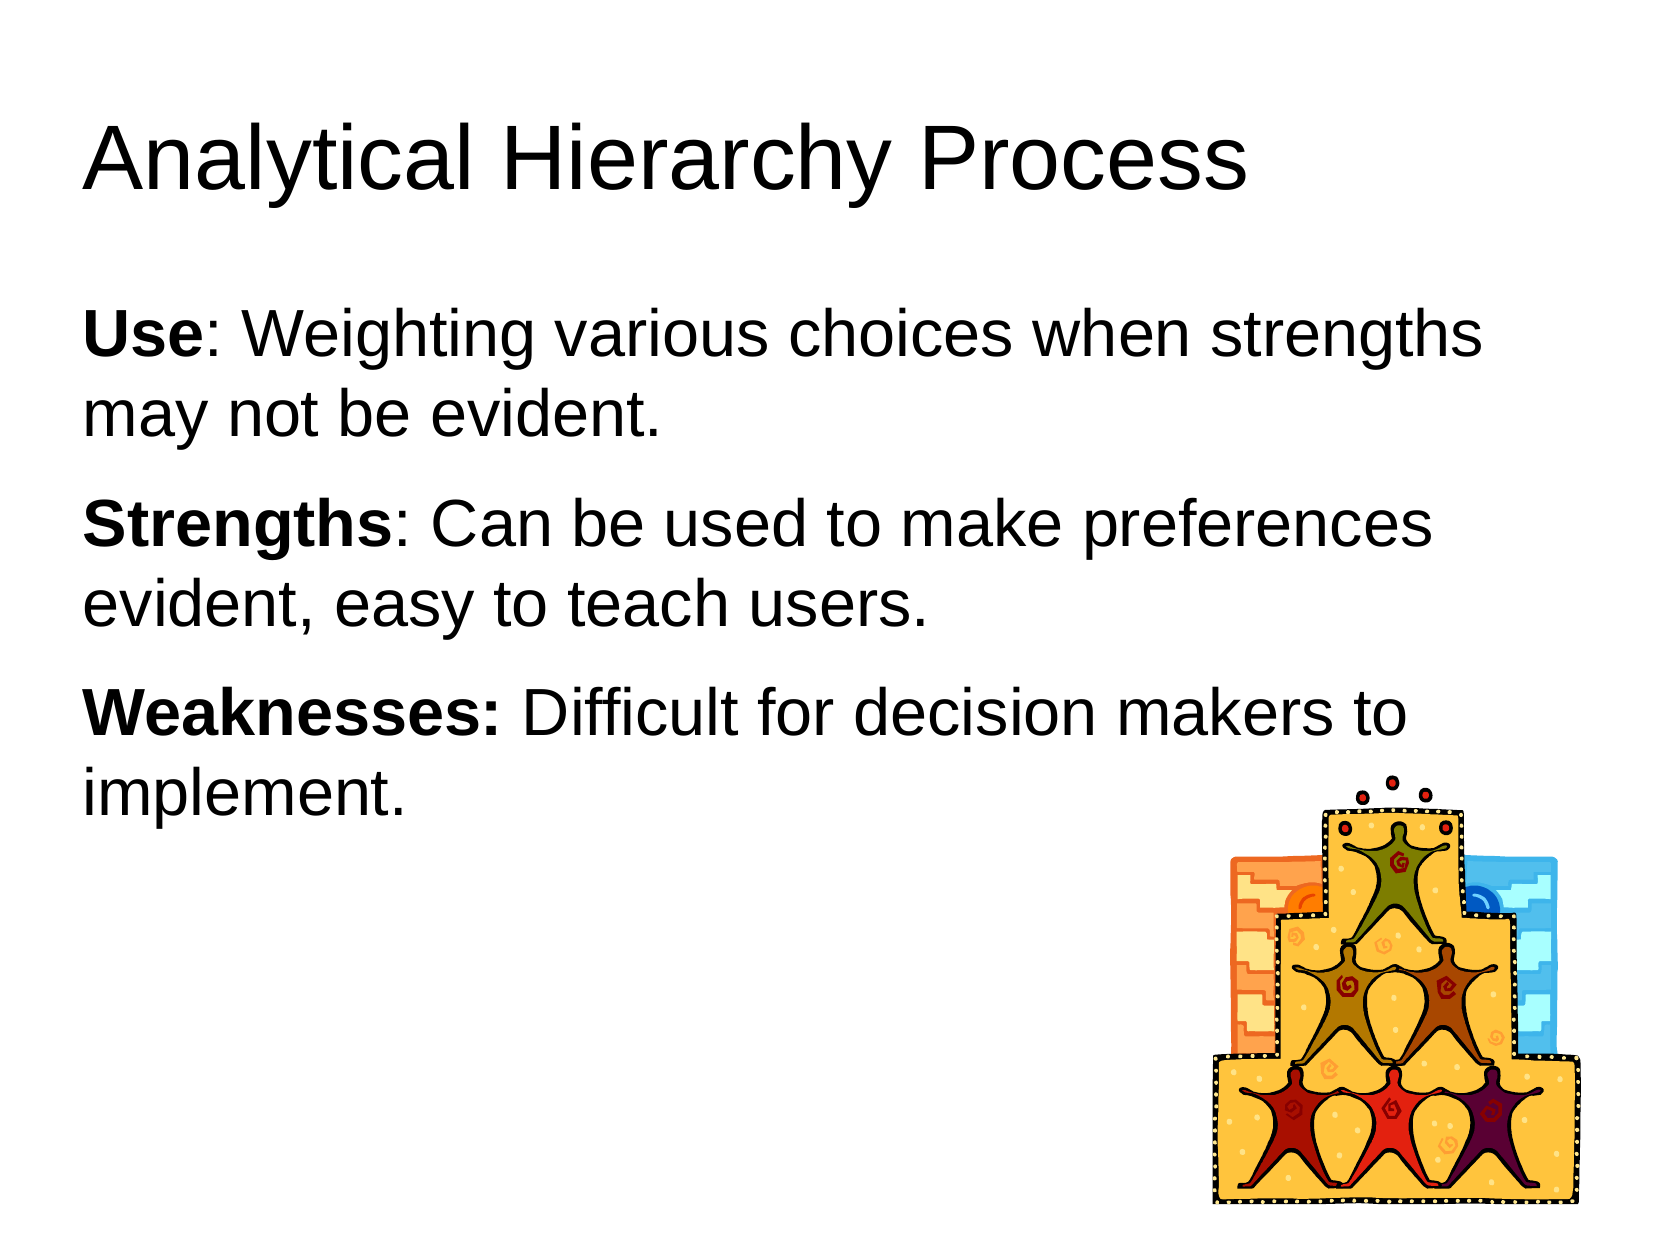

# Analytical Hierarchy Process
Use: Weighting various choices when strengths may not be evident.
Strengths: Can be used to make preferences evident, easy to teach users.
Weaknesses: Difficult for decision makers to implement.